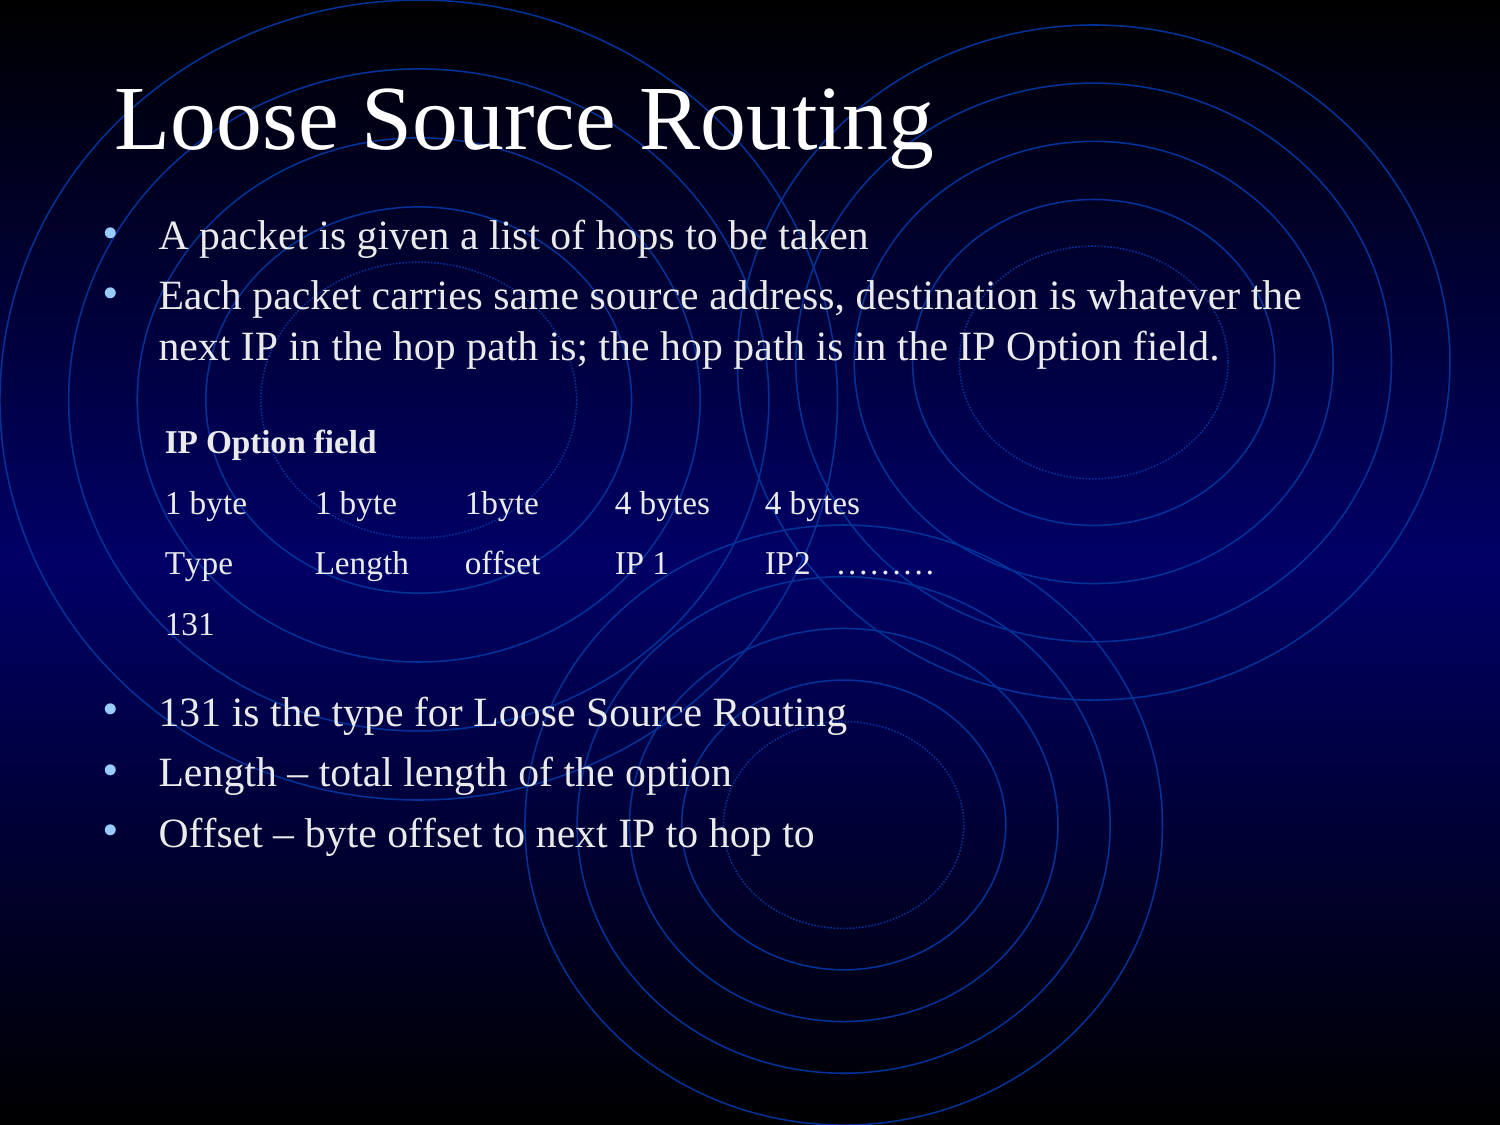

# Loose Source Routing
A packet is given a list of hops to be taken
Each packet carries same source address, destination is whatever the next IP in the hop path is; the hop path is in the IP Option field.
131 is the type for Loose Source Routing
Length – total length of the option
Offset – byte offset to next IP to hop to
IP Option field
1 byte	1 byte	1byte	4 bytes	4 bytes
Type	Length	offset	IP 1	IP2 ………
131